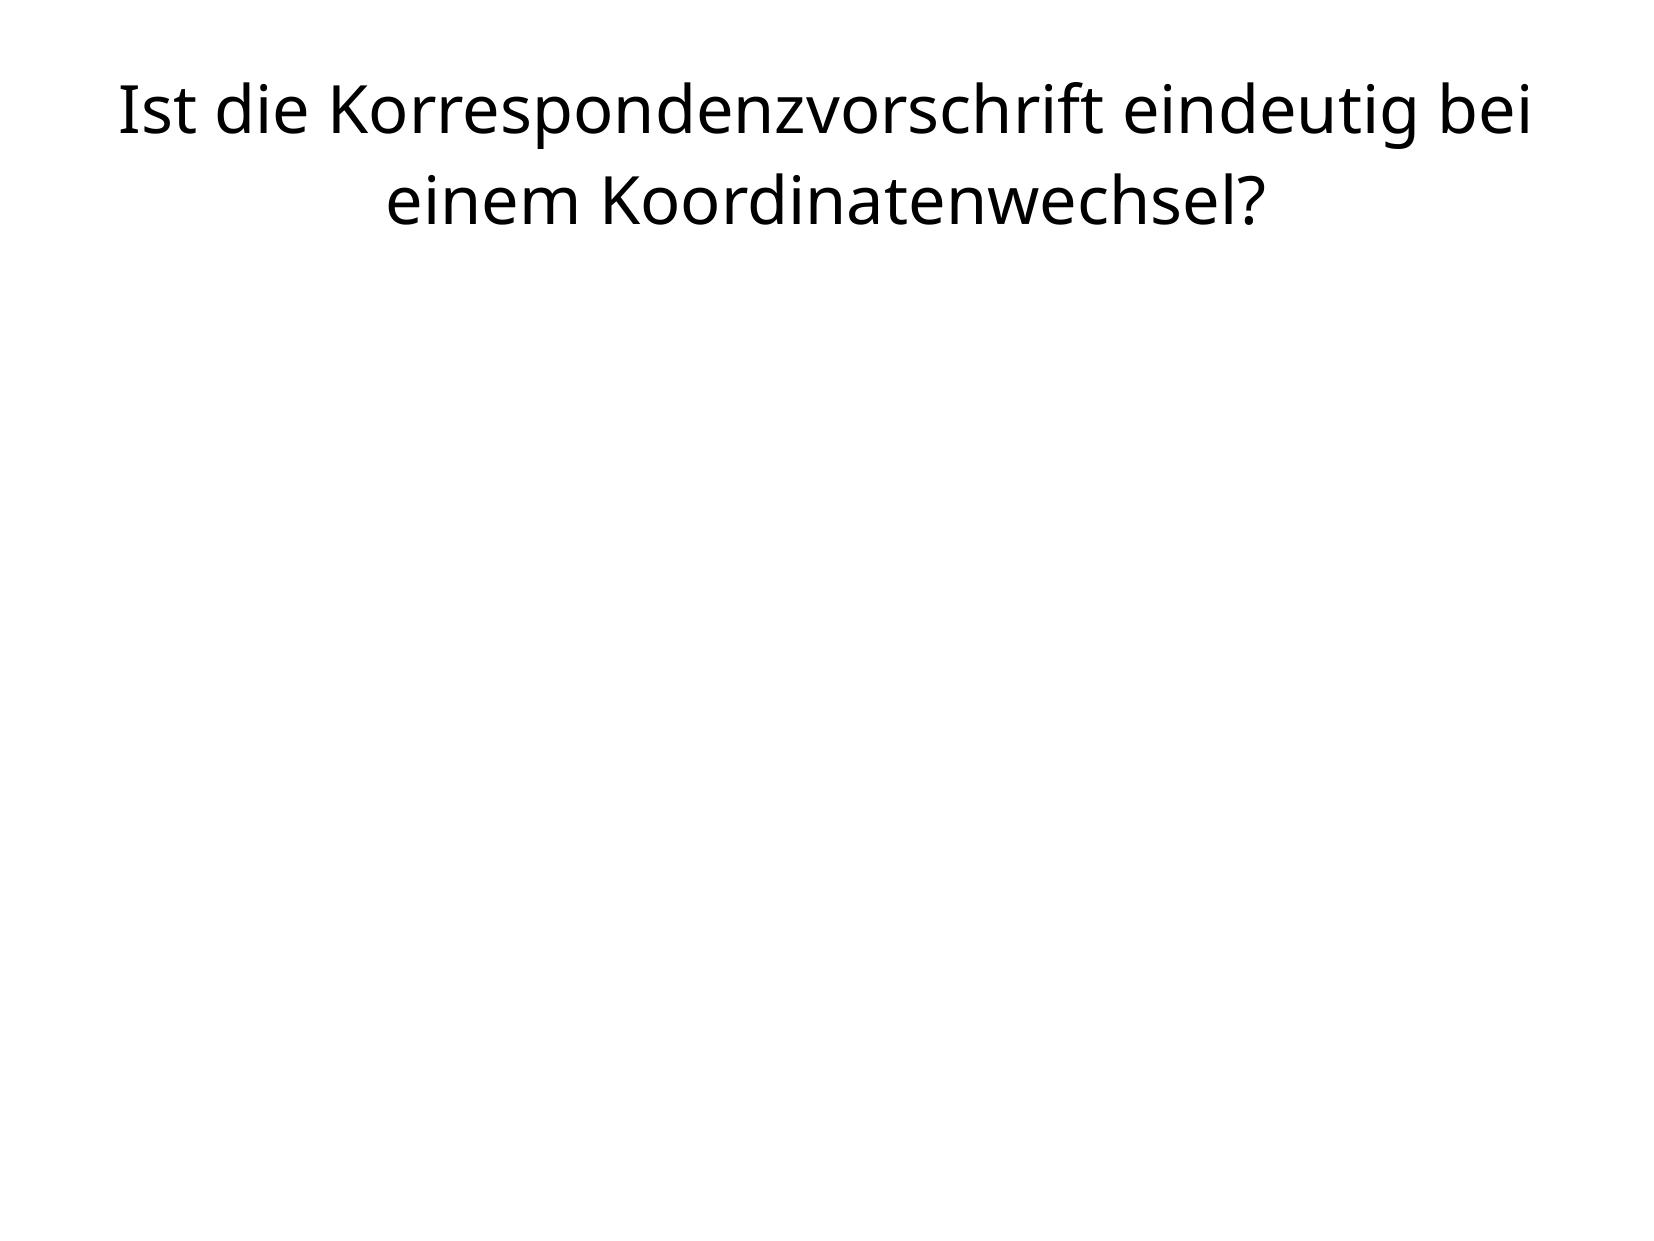

# Ist die Korrespondenzvorschrift eindeutig bei einem Koordinatenwechsel?